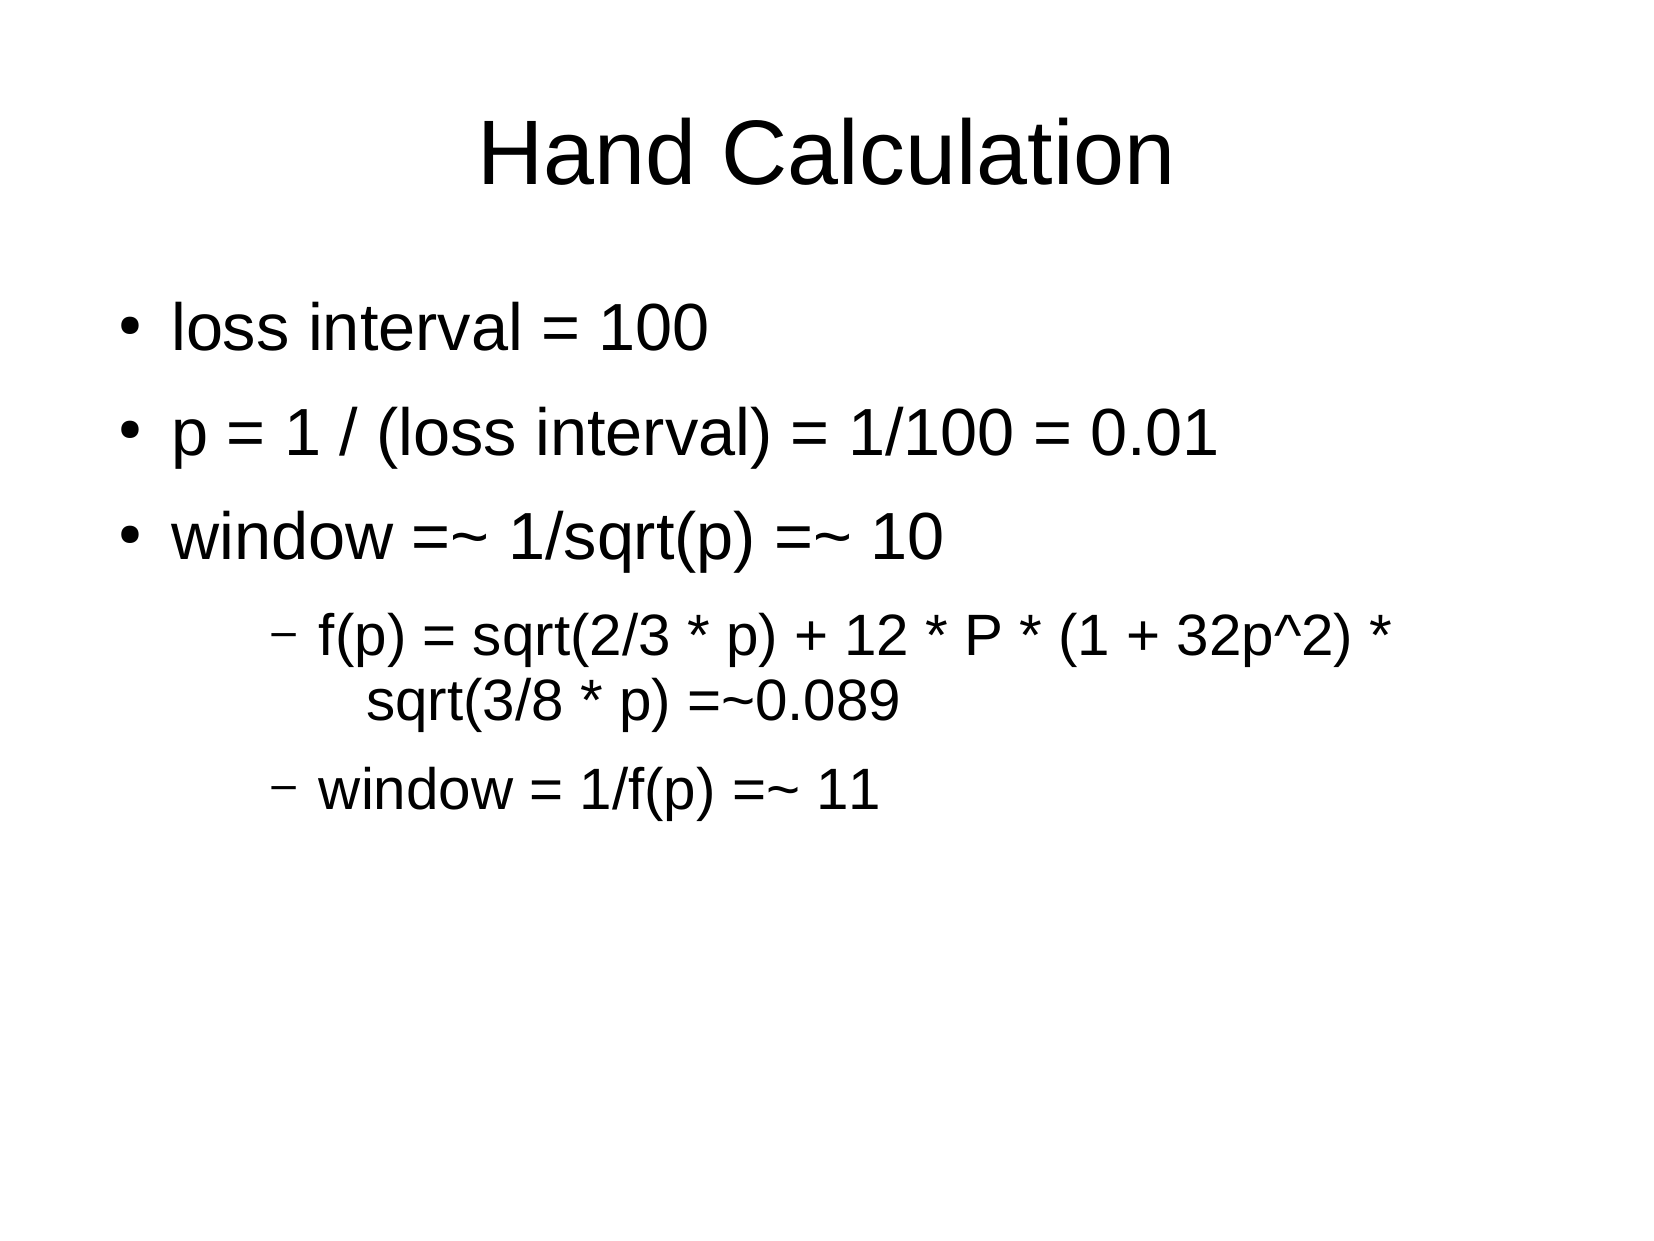

# Hand Calculation
loss interval = 100
p = 1 / (loss interval) = 1/100 = 0.01
window =~ 1/sqrt(p) =~ 10
f(p) = sqrt(2/3 * p) + 12 * P * (1 + 32p^2) * sqrt(3/8 * p) =~0.089
window = 1/f(p) =~ 11